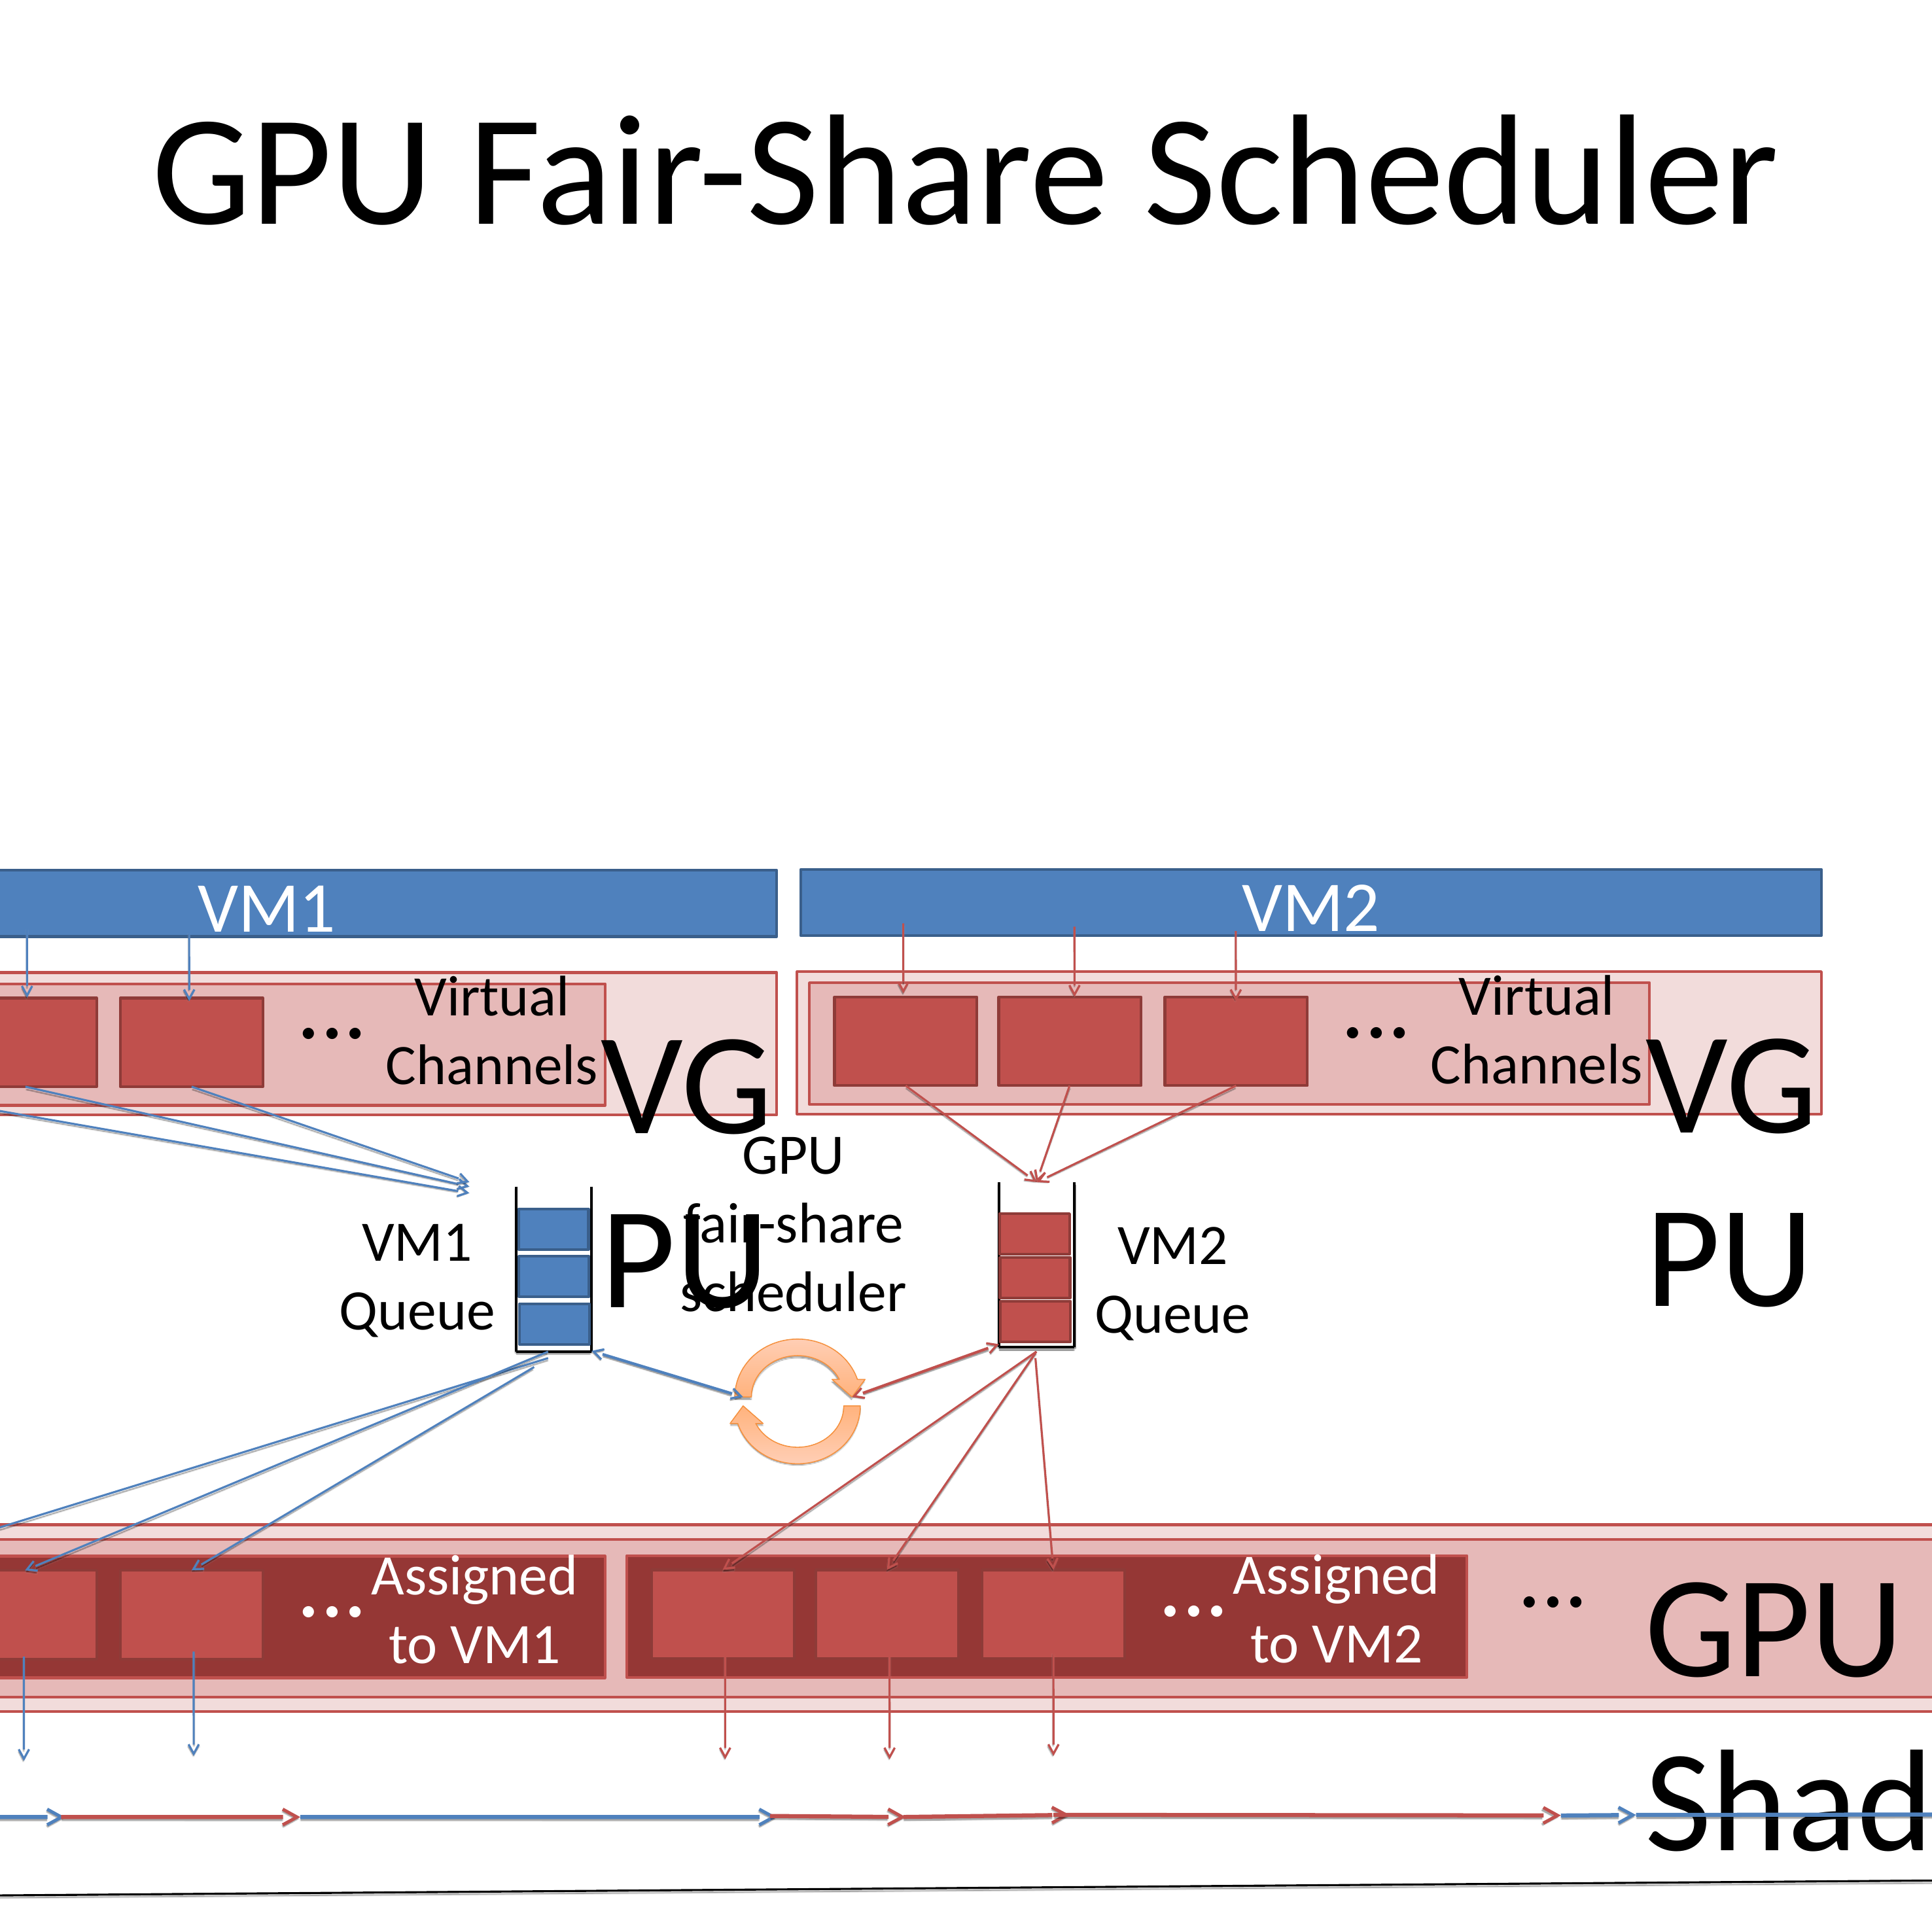

# GPU Fair-Share Scheduler
VM2
Virtual
Channels
VGPU
…
VM1
Virtual
Channels
VGPU
…
…
GPU
fair-share
scheduler
VM1
Queue
VM2
Queue
GPU Shadow
Channels
Assigned
to VM2
…
Assigned
to VM1
…
GPU
…
Time